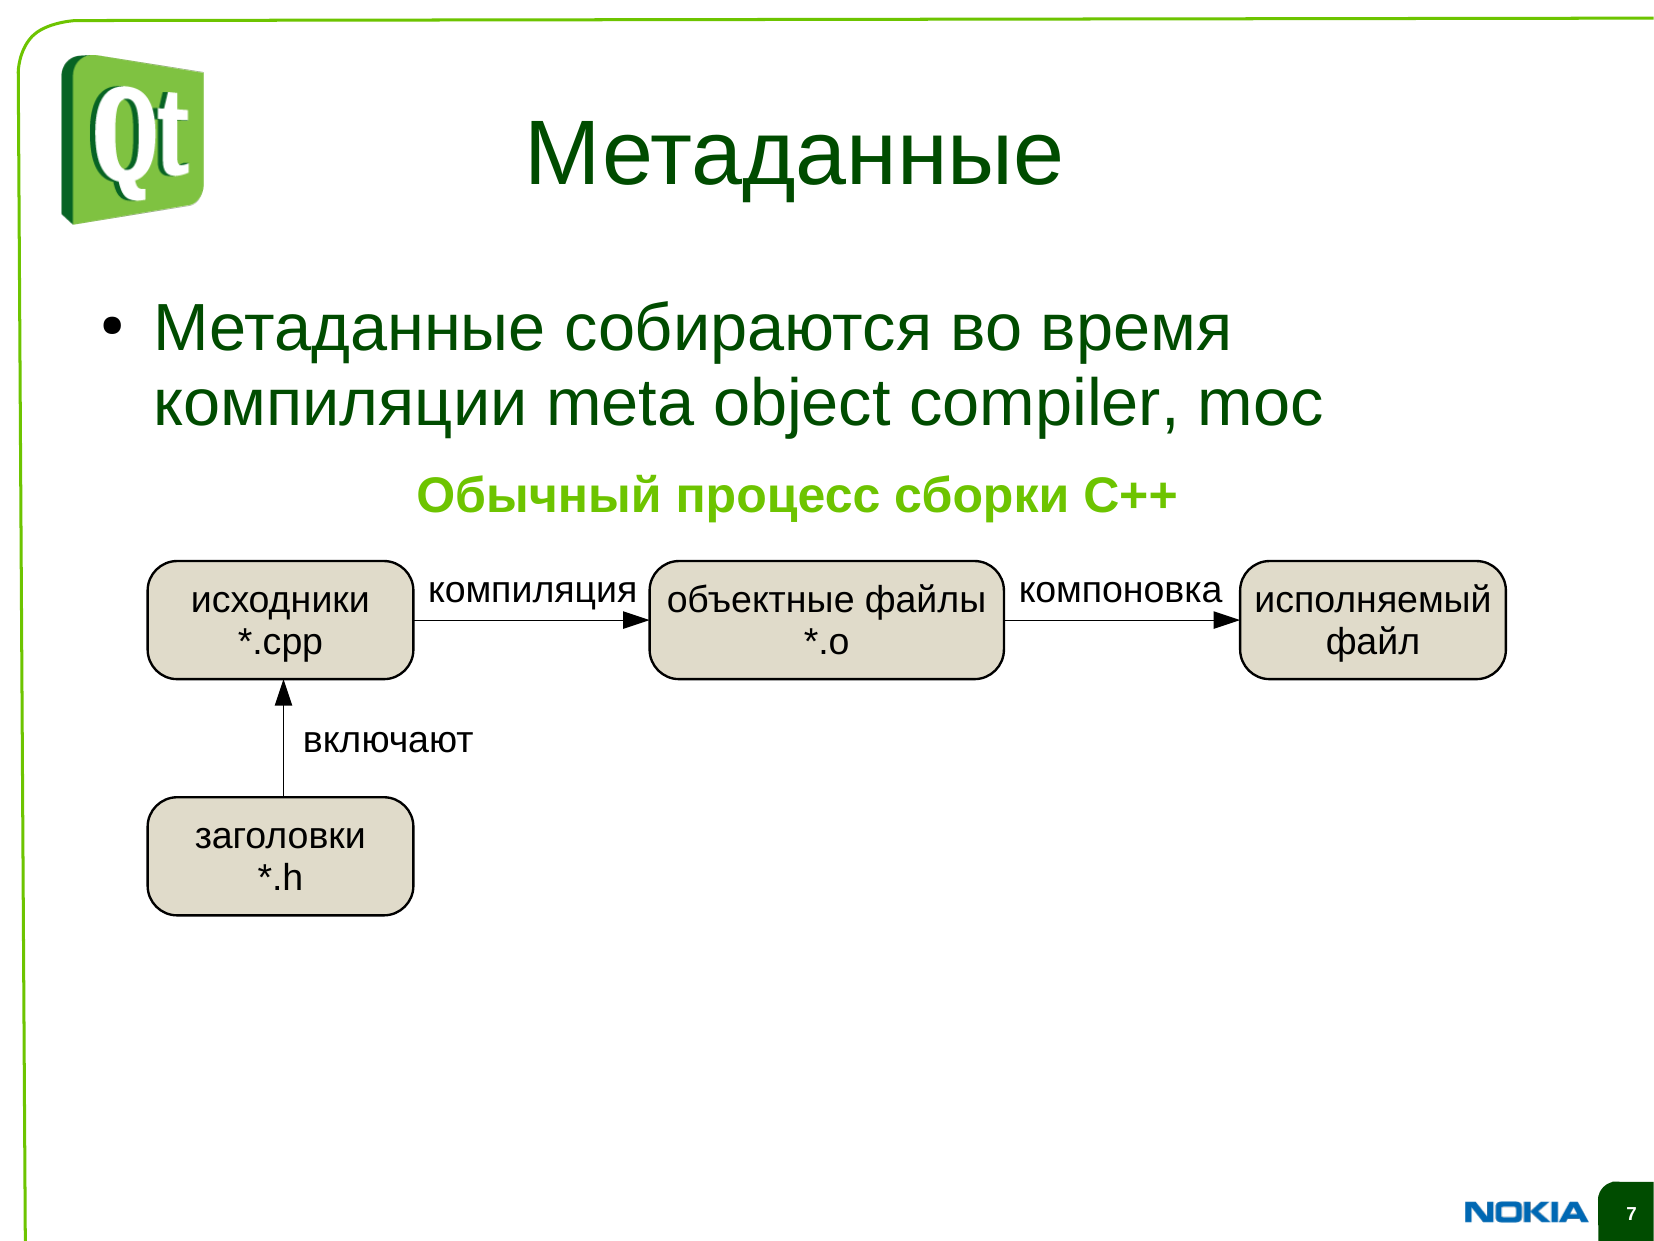

# Метаданные
Метаданные собираются во время компиляции meta object compiler, moc
Обычный процесс сборки C++
исходники
*.cpp
компиляция
объектные файлы
*.o
компоновка
исполняемый
файл
включают
заголовки
*.h